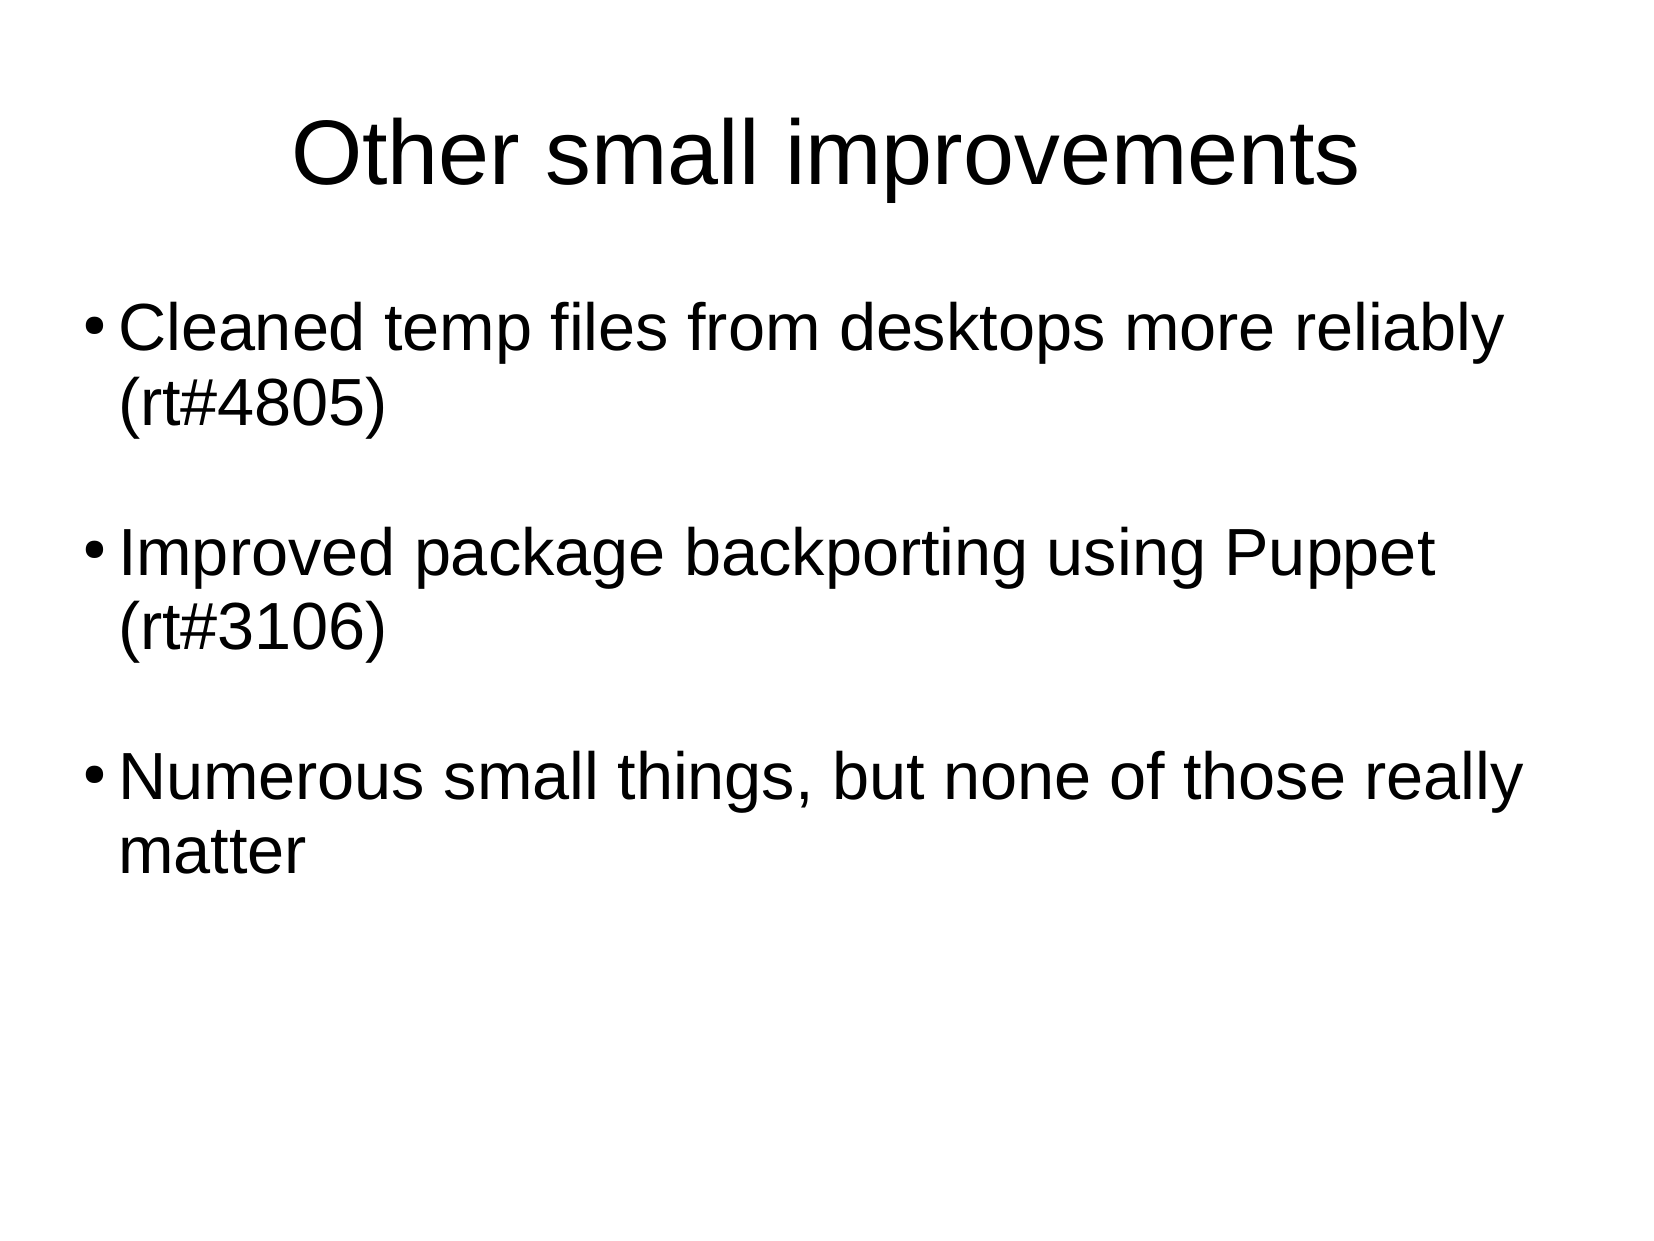

# Other small improvements
Cleaned temp files from desktops more reliably (rt#4805)
Improved package backporting using Puppet (rt#3106)
Numerous small things, but none of those really matter